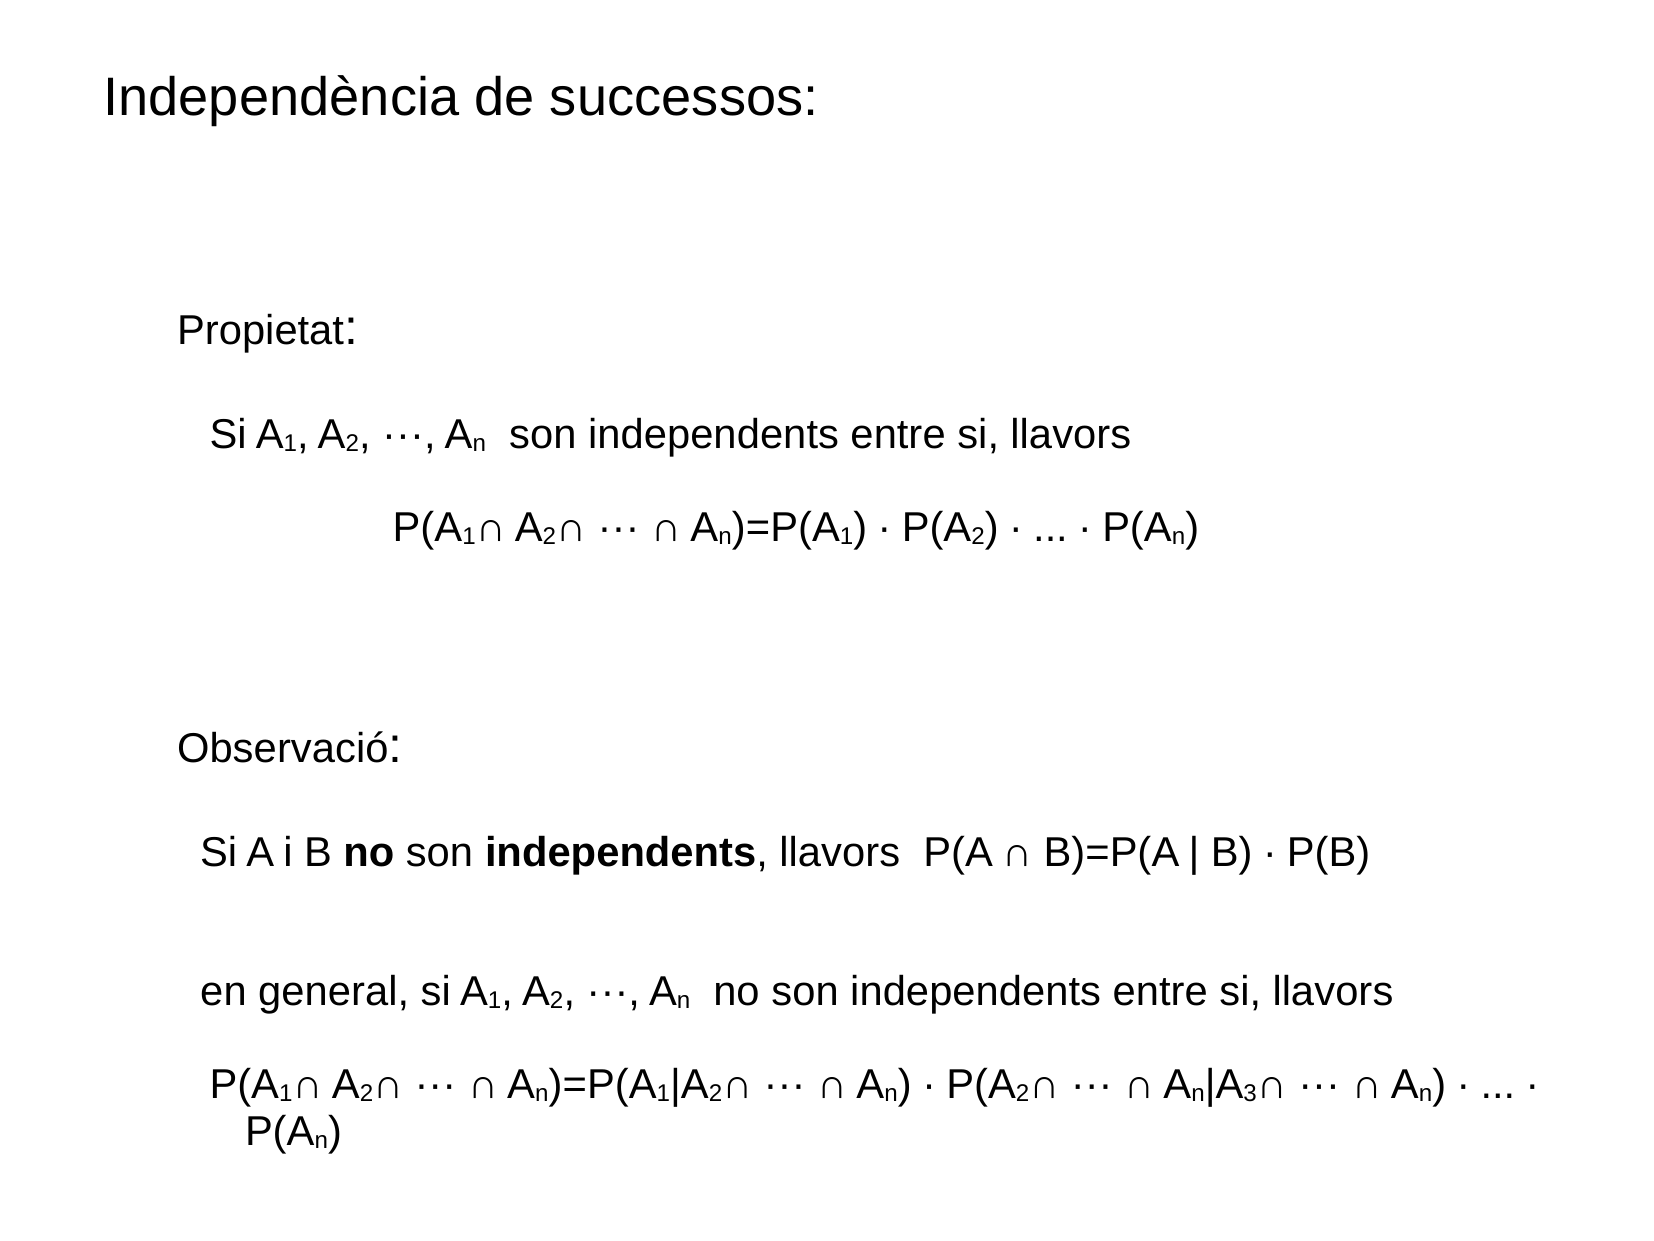

Independència de successos:
	Propietat:
Si A1, A2, ···, An son independents entre si, llavors
		P(A1∩ A2∩ ··· ∩ An)=P(A1) ∙ P(A2) ∙ ... ∙ P(An)
	Observació:
	 Si A i B no son independents, llavors P(A ∩ B)=P(A | B) ∙ P(B)
	 en general, si A1, A2, ···, An no son independents entre si, llavors
P(A1∩ A2∩ ··· ∩ An)=P(A1|A2∩ ··· ∩ An) ∙ P(A2∩ ··· ∩ An|A3∩ ··· ∩ An) ∙ ... ∙ P(An)